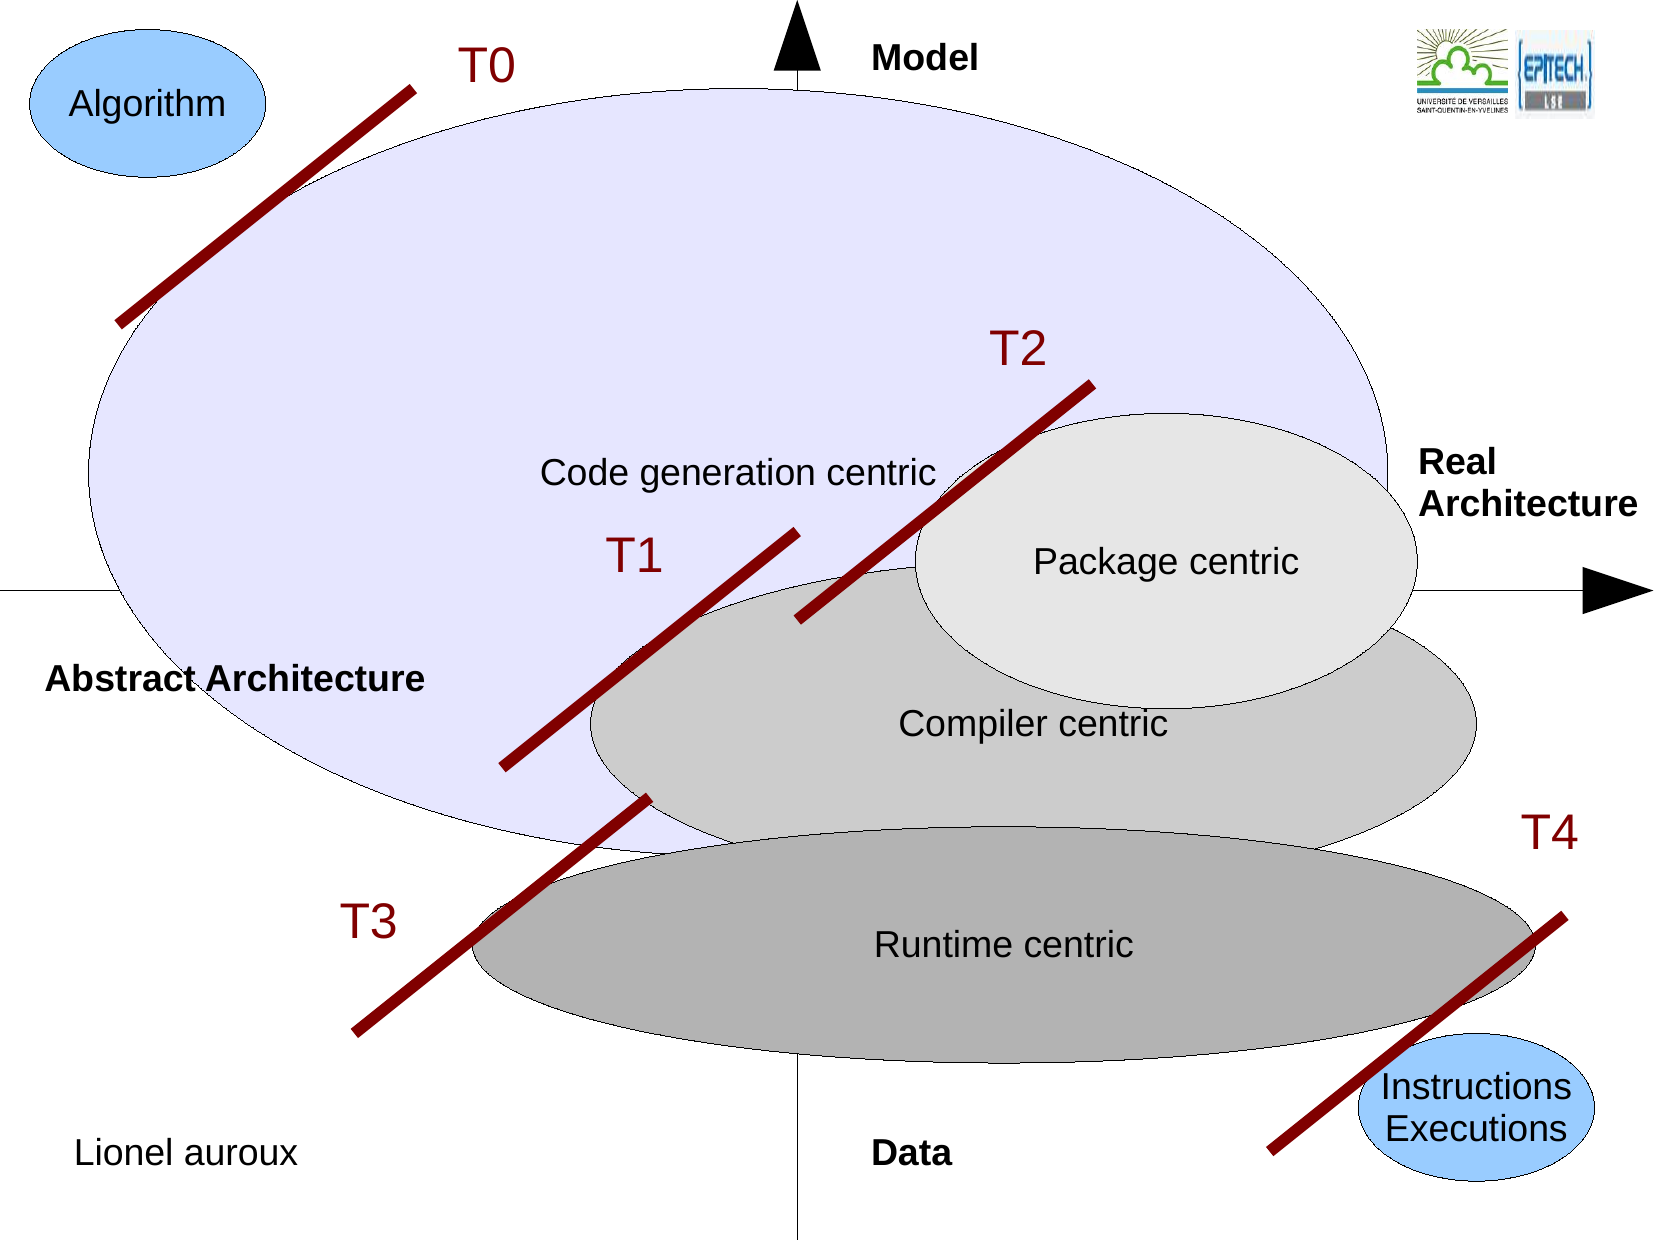

Algorithm
T0
Model
Code generation centric
T2
Package centric
Real
Architecture
T1
Compiler centric
Abstract Architecture
T4
Runtime centric
T3
Instructions
Executions
Lionel auroux
Data
23